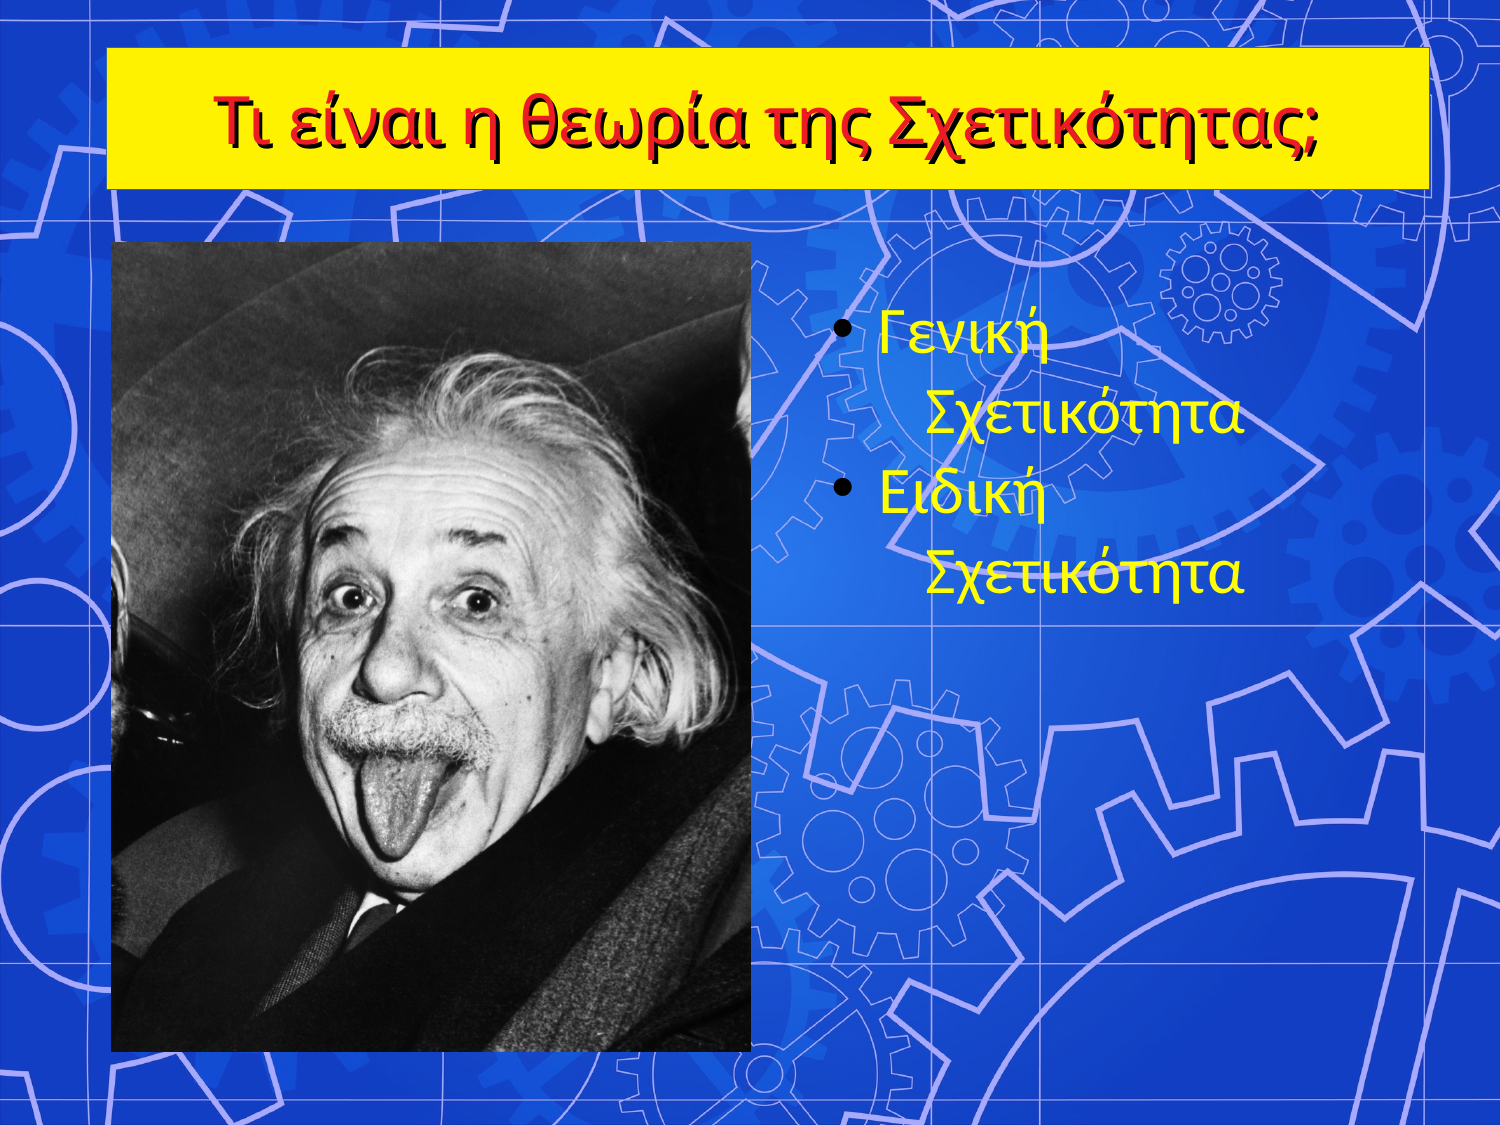

Τι είναι η θεωρία της Σχετικότητας;
Γενική Σχετικότητα
Ειδική Σχετικότητα